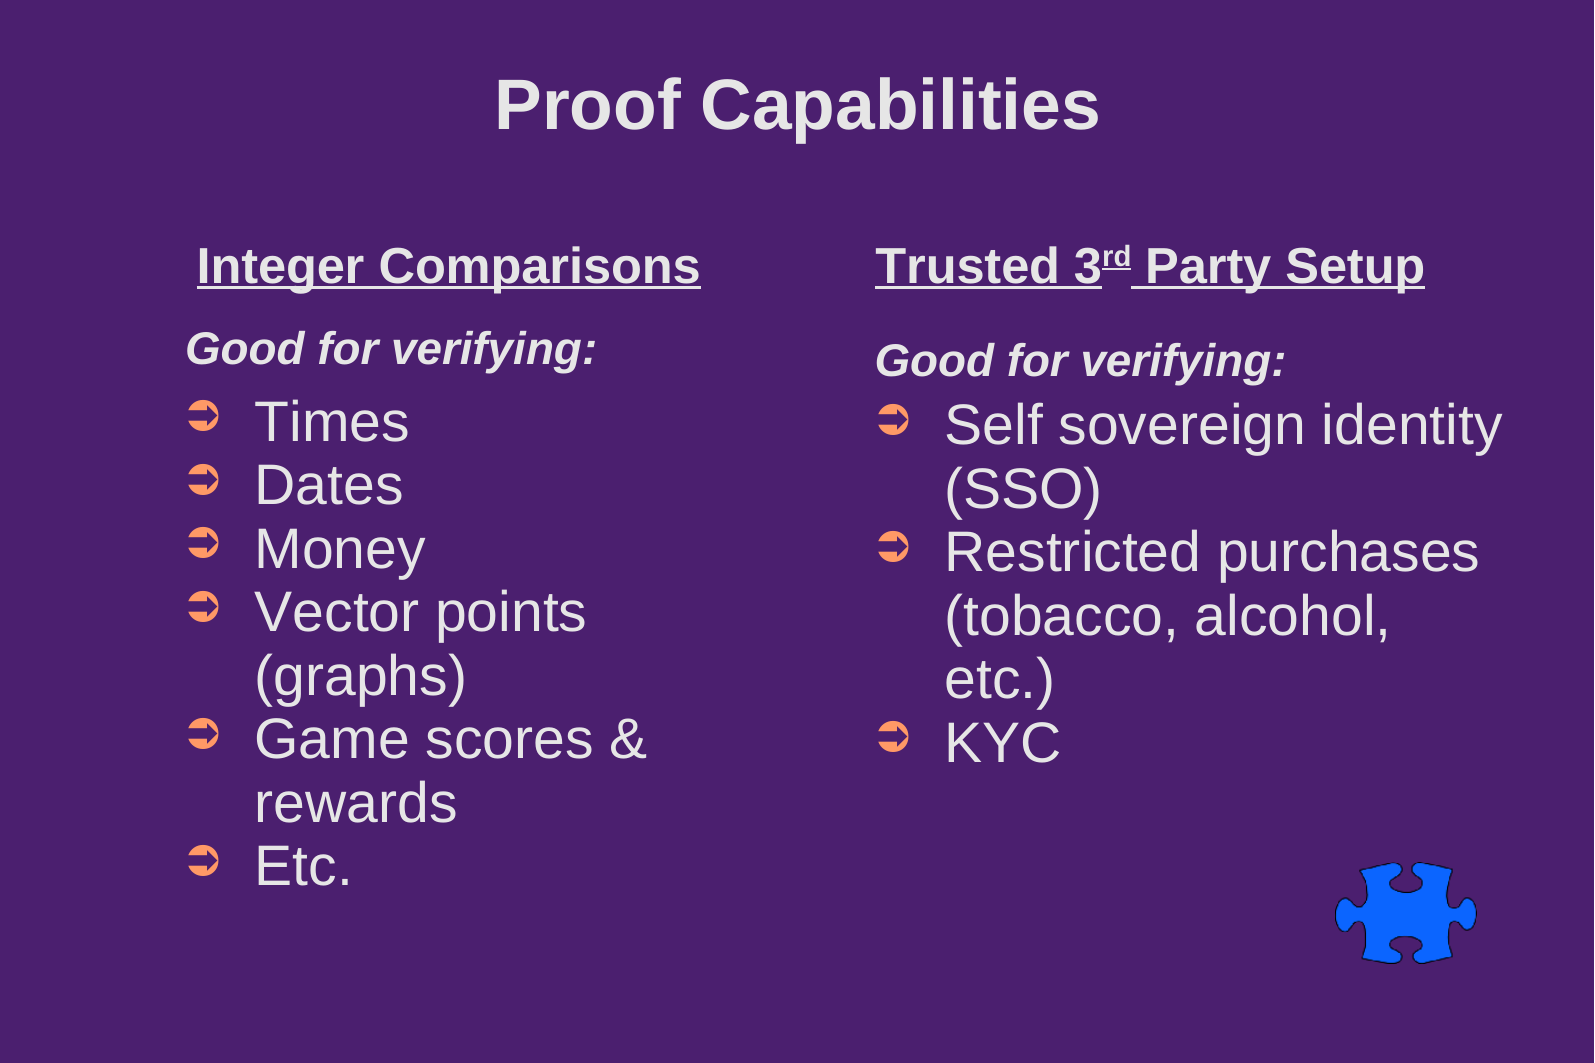

Proof Capabilities
# Integer Comparisons
Trusted 3rd Party Setup
Good for verifying:
Good for verifying:
Times
Dates
Money
Vector points (graphs)
Game scores & rewards
Etc.
Self sovereign identity (SSO)
Restricted purchases (tobacco, alcohol, etc.)
KYC